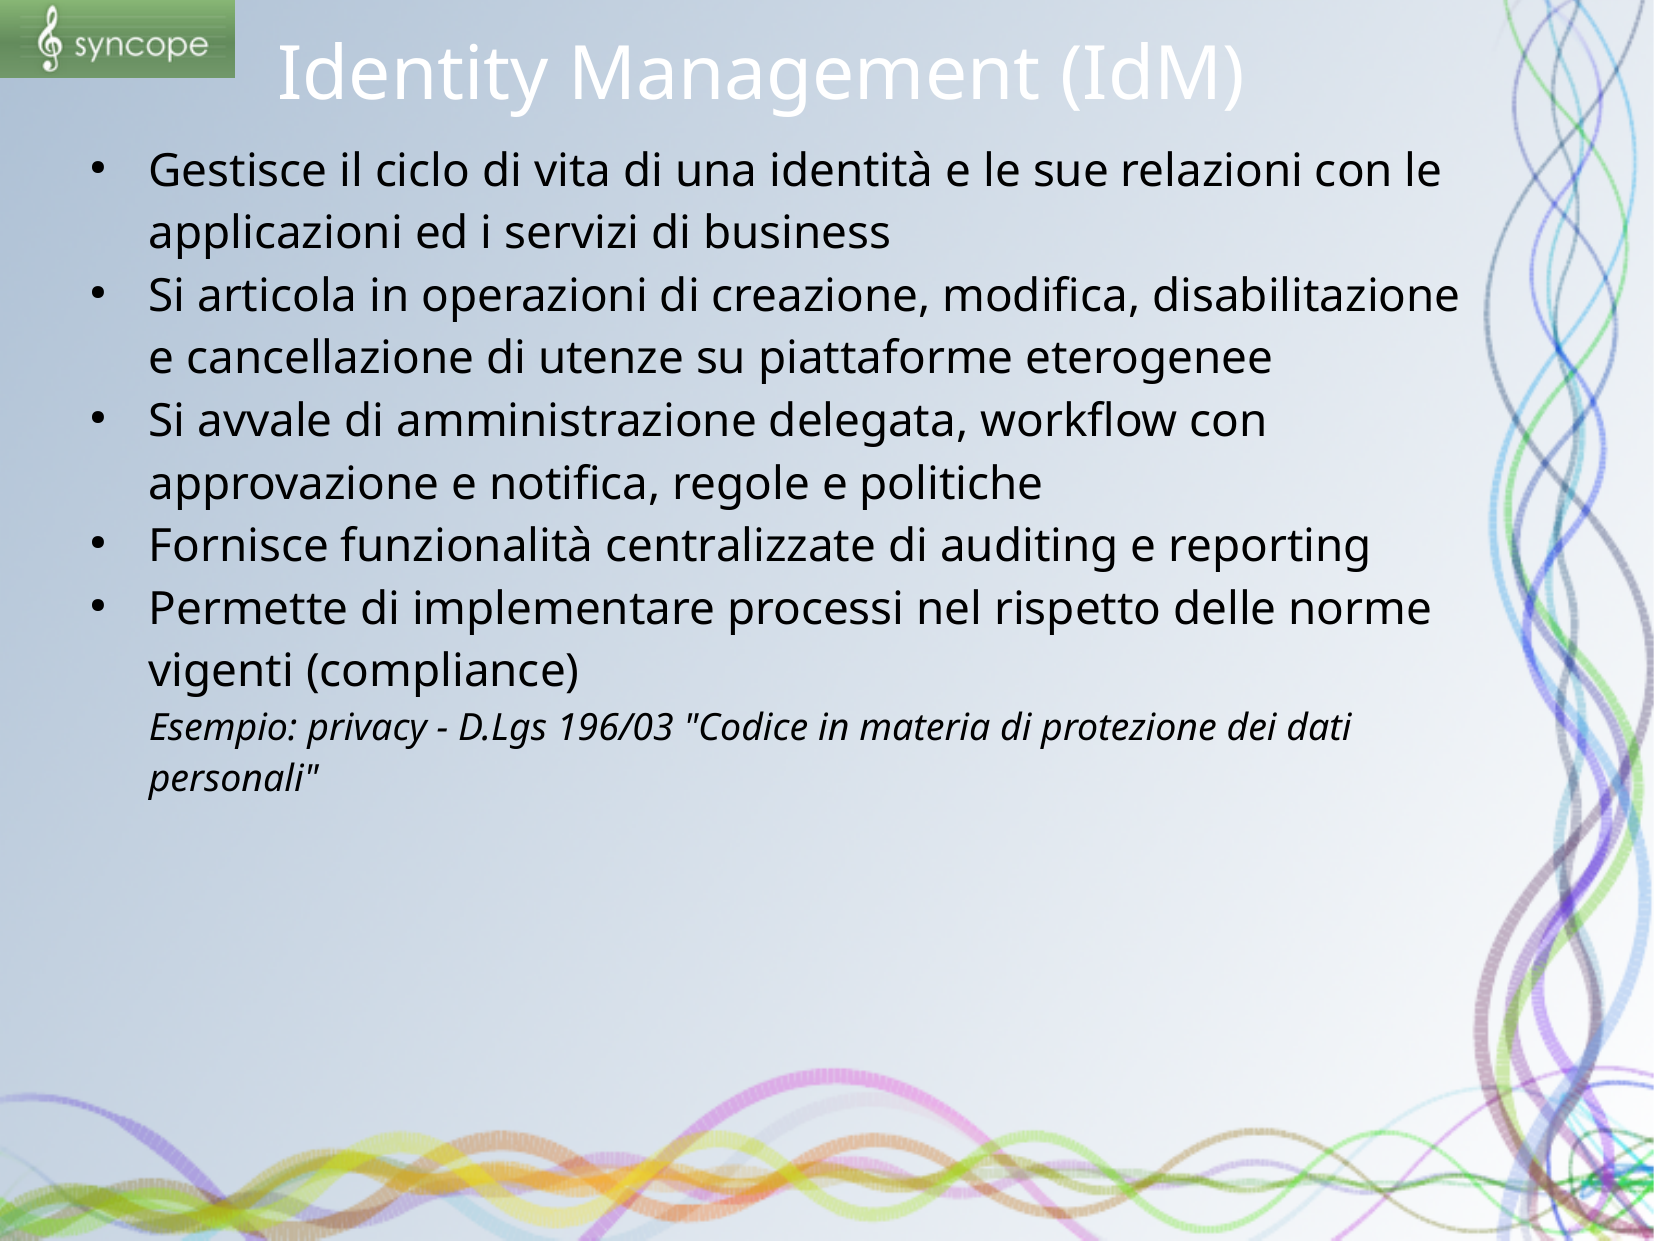

Identity Management (IdM)
Gestisce il ciclo di vita di una identità e le sue relazioni con le applicazioni ed i servizi di business
Si articola in operazioni di creazione, modifica, disabilitazione e cancellazione di utenze su piattaforme eterogenee
Si avvale di amministrazione delegata, workflow con approvazione e notifica, regole e politiche
Fornisce funzionalità centralizzate di auditing e reporting
Permette di implementare processi nel rispetto delle norme vigenti (compliance)
Esempio: privacy - D.Lgs 196/03 "Codice in materia di protezione dei dati personali"